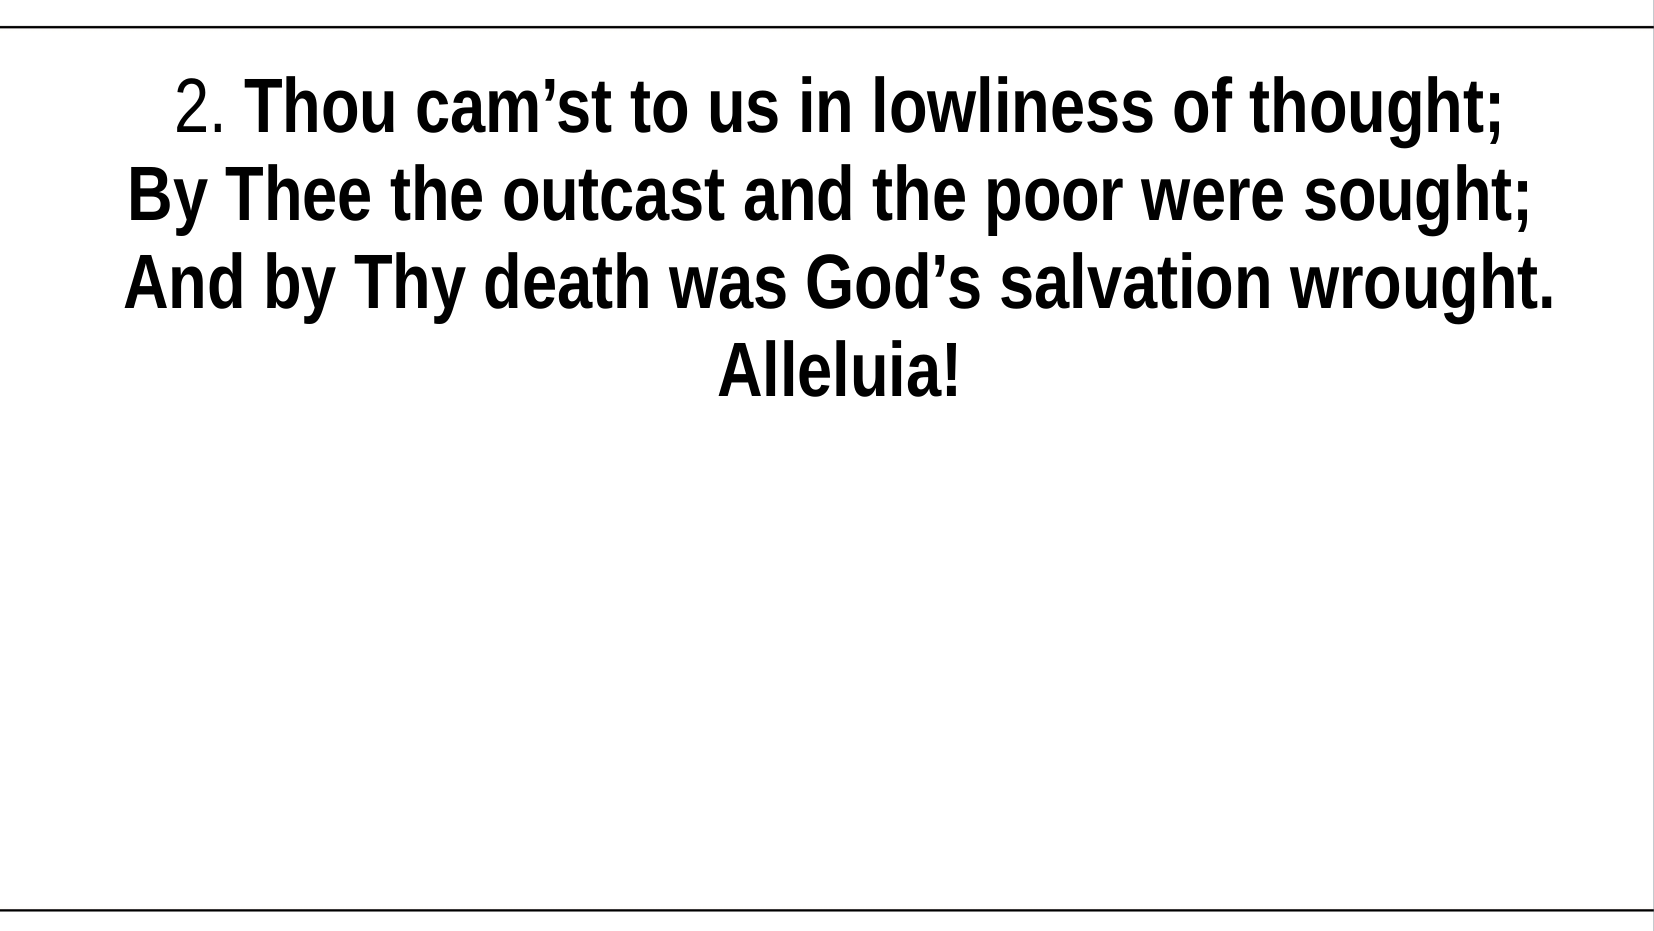

2. Thou cam’st to us in lowliness of thought;
By Thee the outcast and the poor were sought;
And by Thy death was God’s salvation wrought.
Alleluia!